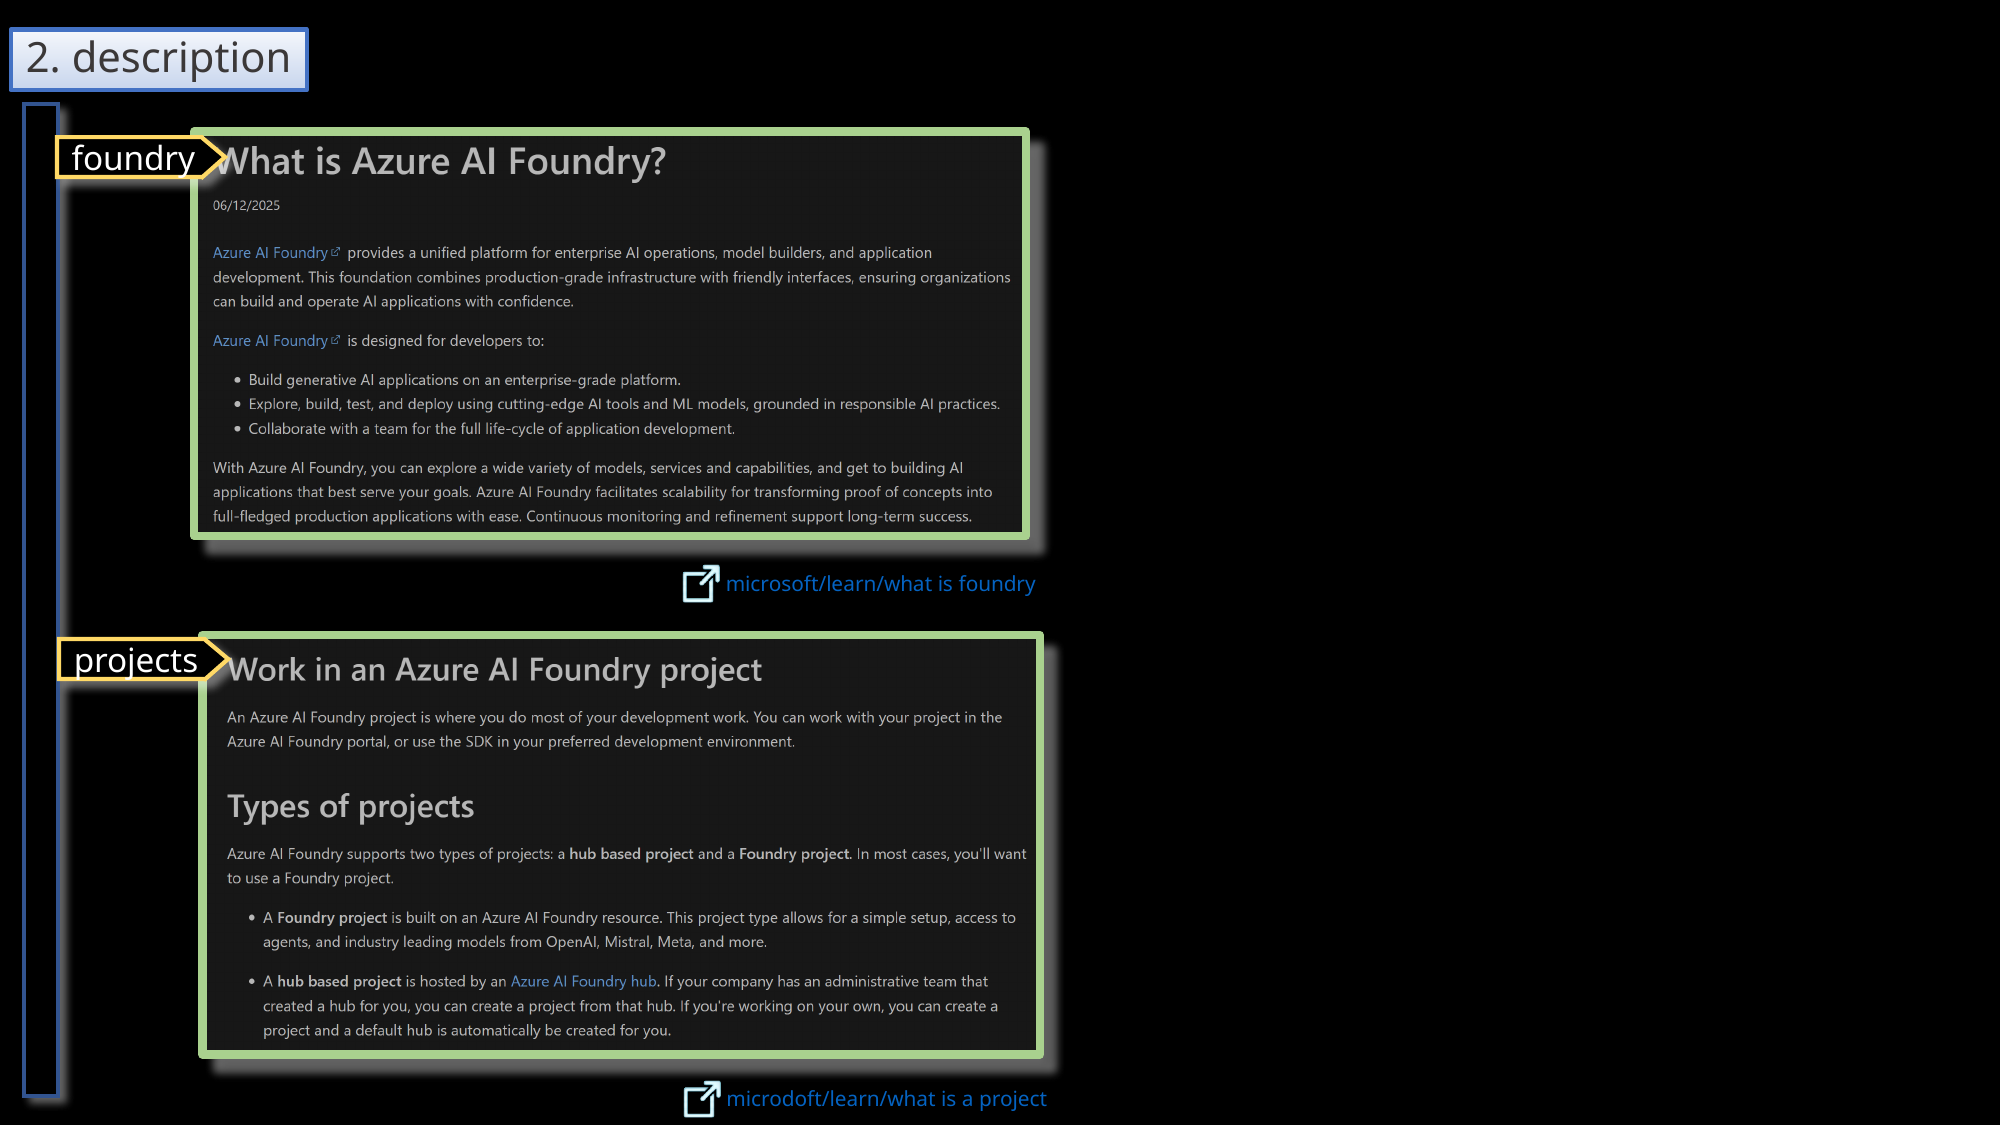

# 2. description
foundry
microsoft/learn/what is foundry
projects
microdoft/learn/what is a project